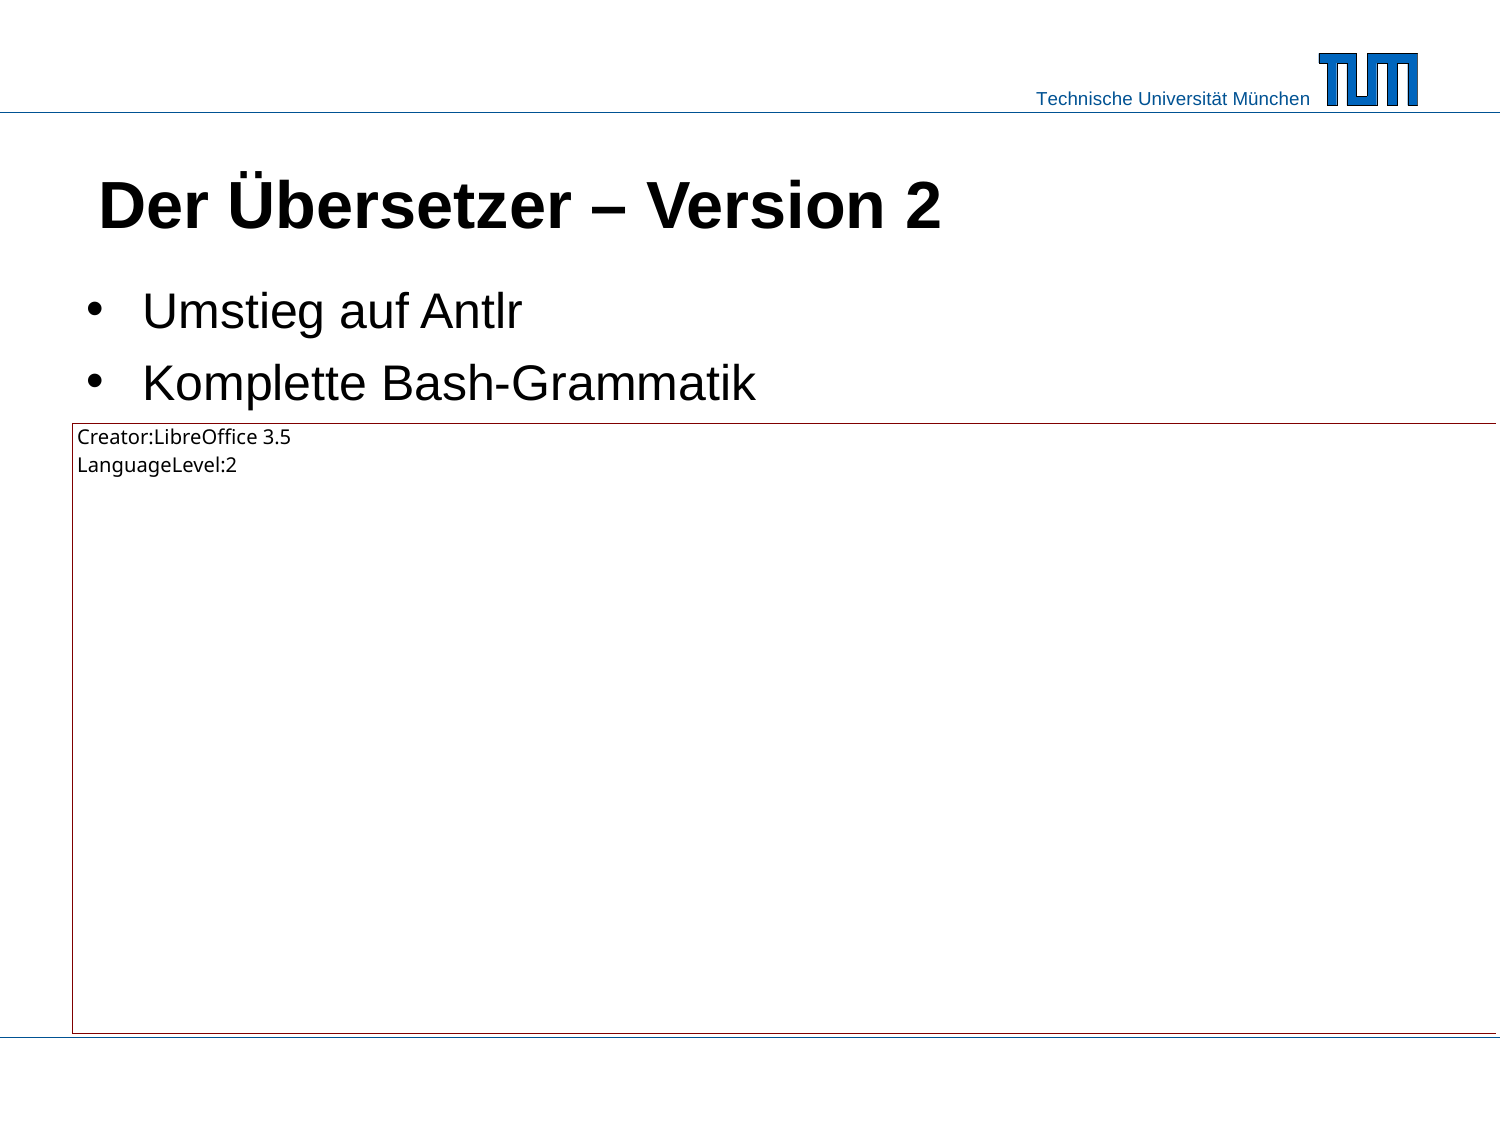

# Der Übersetzer – Version 2
Umstieg auf Antlr
Komplette Bash-Grammatik